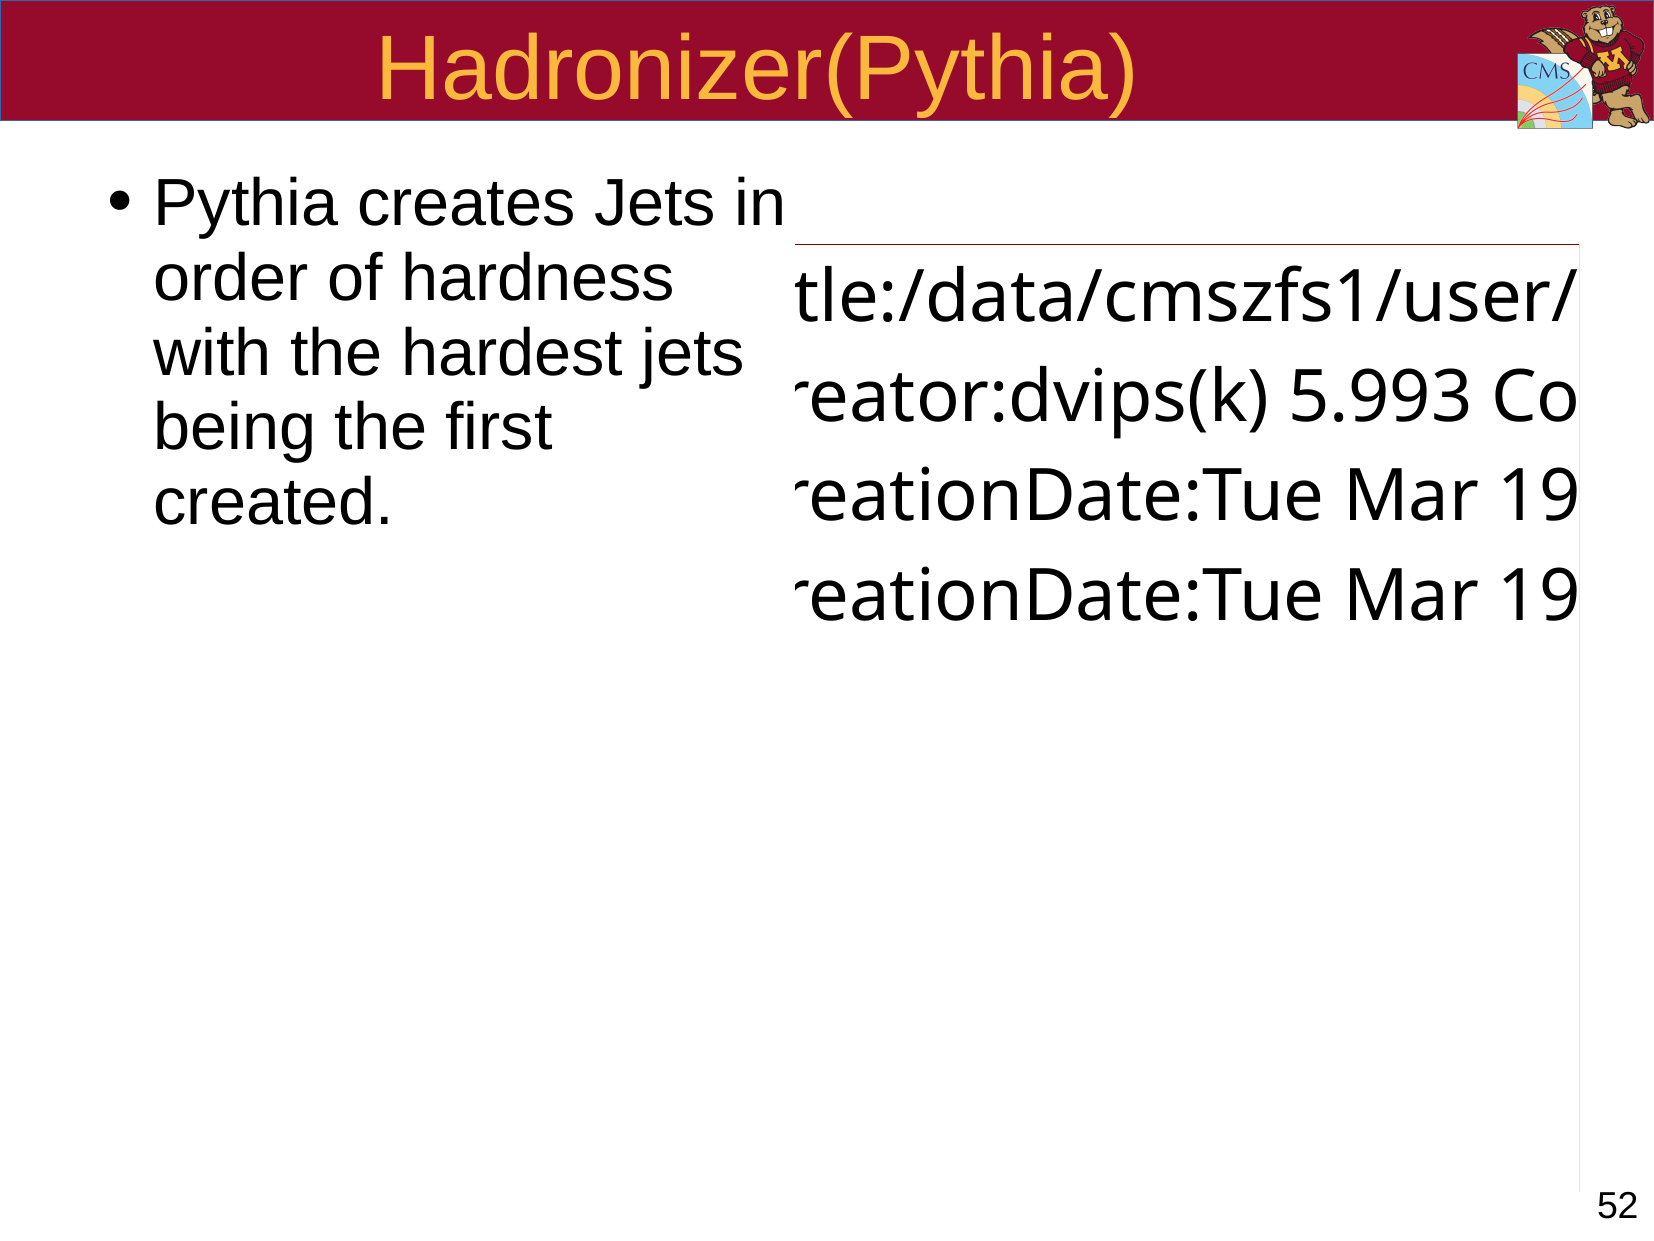

# Hadronizer(Pythia)
Pythia creates Jets in order of hardness with the hardest jets being the first created.
52